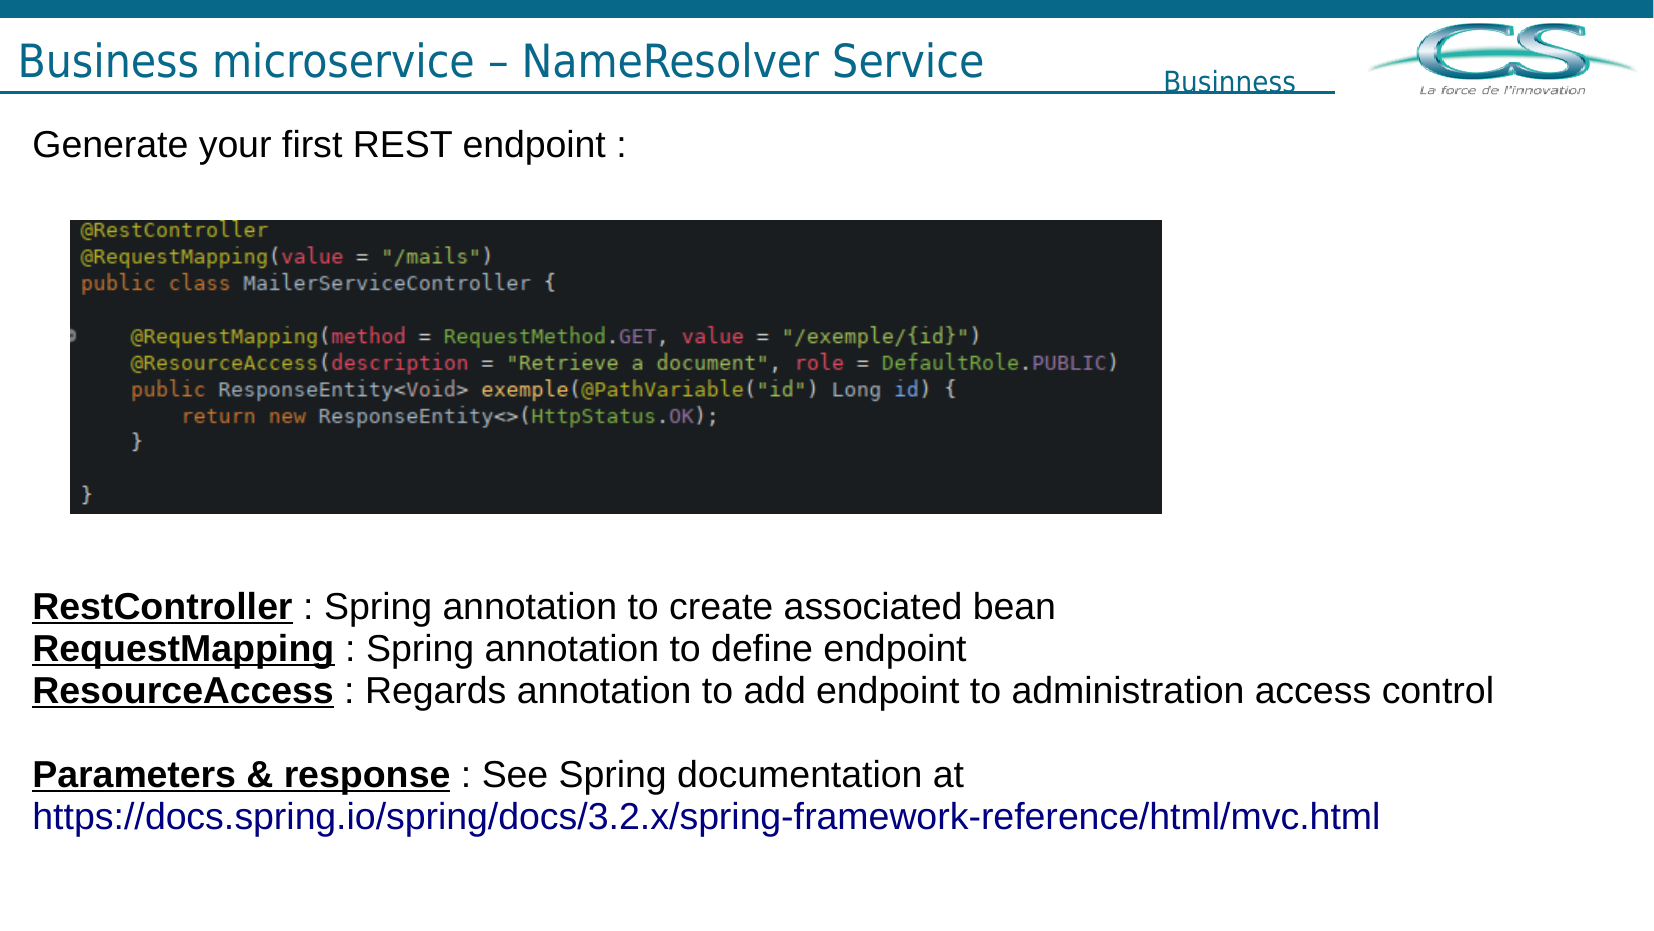

Business microservice – NameResolver Service
Businness
Generate your first REST endpoint :
RestController : Spring annotation to create associated bean
RequestMapping : Spring annotation to define endpoint
ResourceAccess : Regards annotation to add endpoint to administration access control
Parameters & response : See Spring documentation at
https://docs.spring.io/spring/docs/3.2.x/spring-framework-reference/html/mvc.html
#